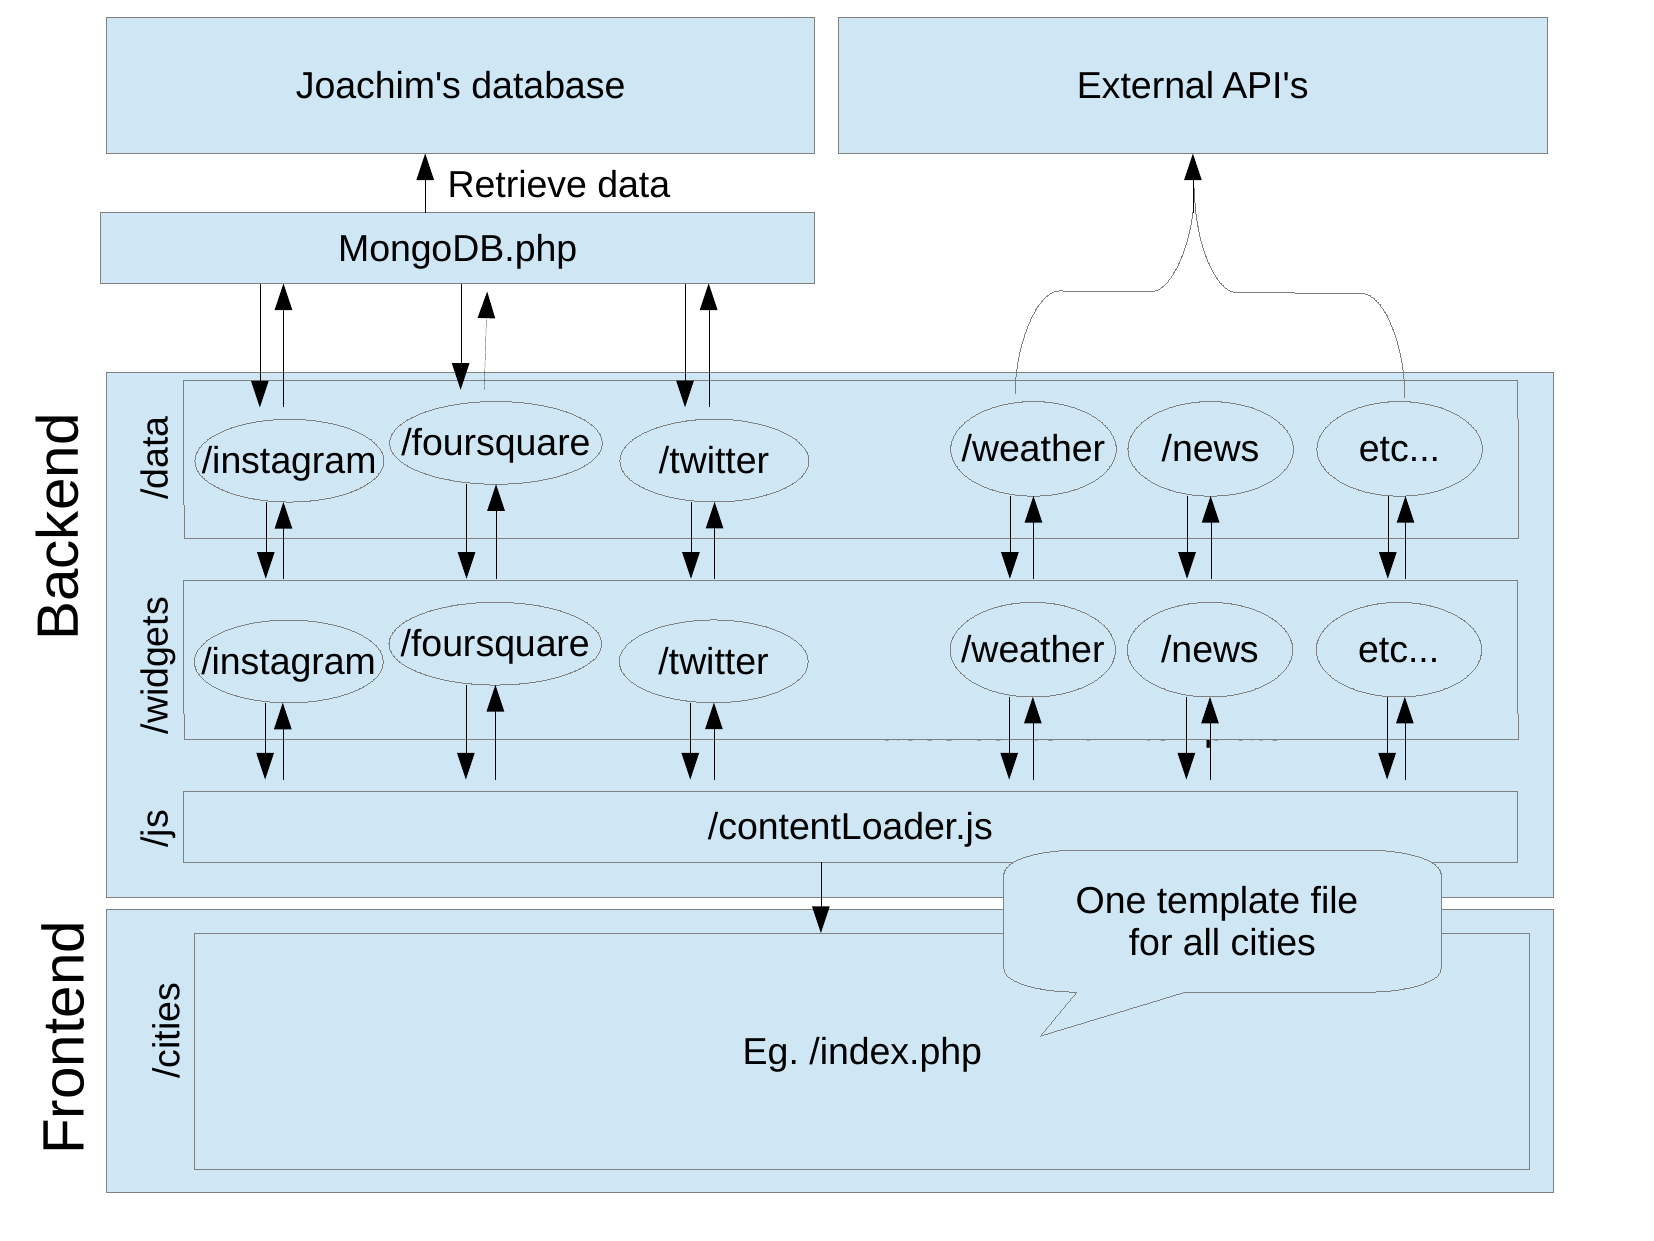

Joachim's database
External API's
Retrieve data
MongoDB.php
Backend
/foursquare
/weather
/news
etc...
/twitter
/instagram
/data
/foursquare
/weather
/news
etc...
/twitter
/instagram
/widgets
Places content in template
/contentLoader.js
/js
One template file
for all cities
Frontend
/cities
Eg. /index.php